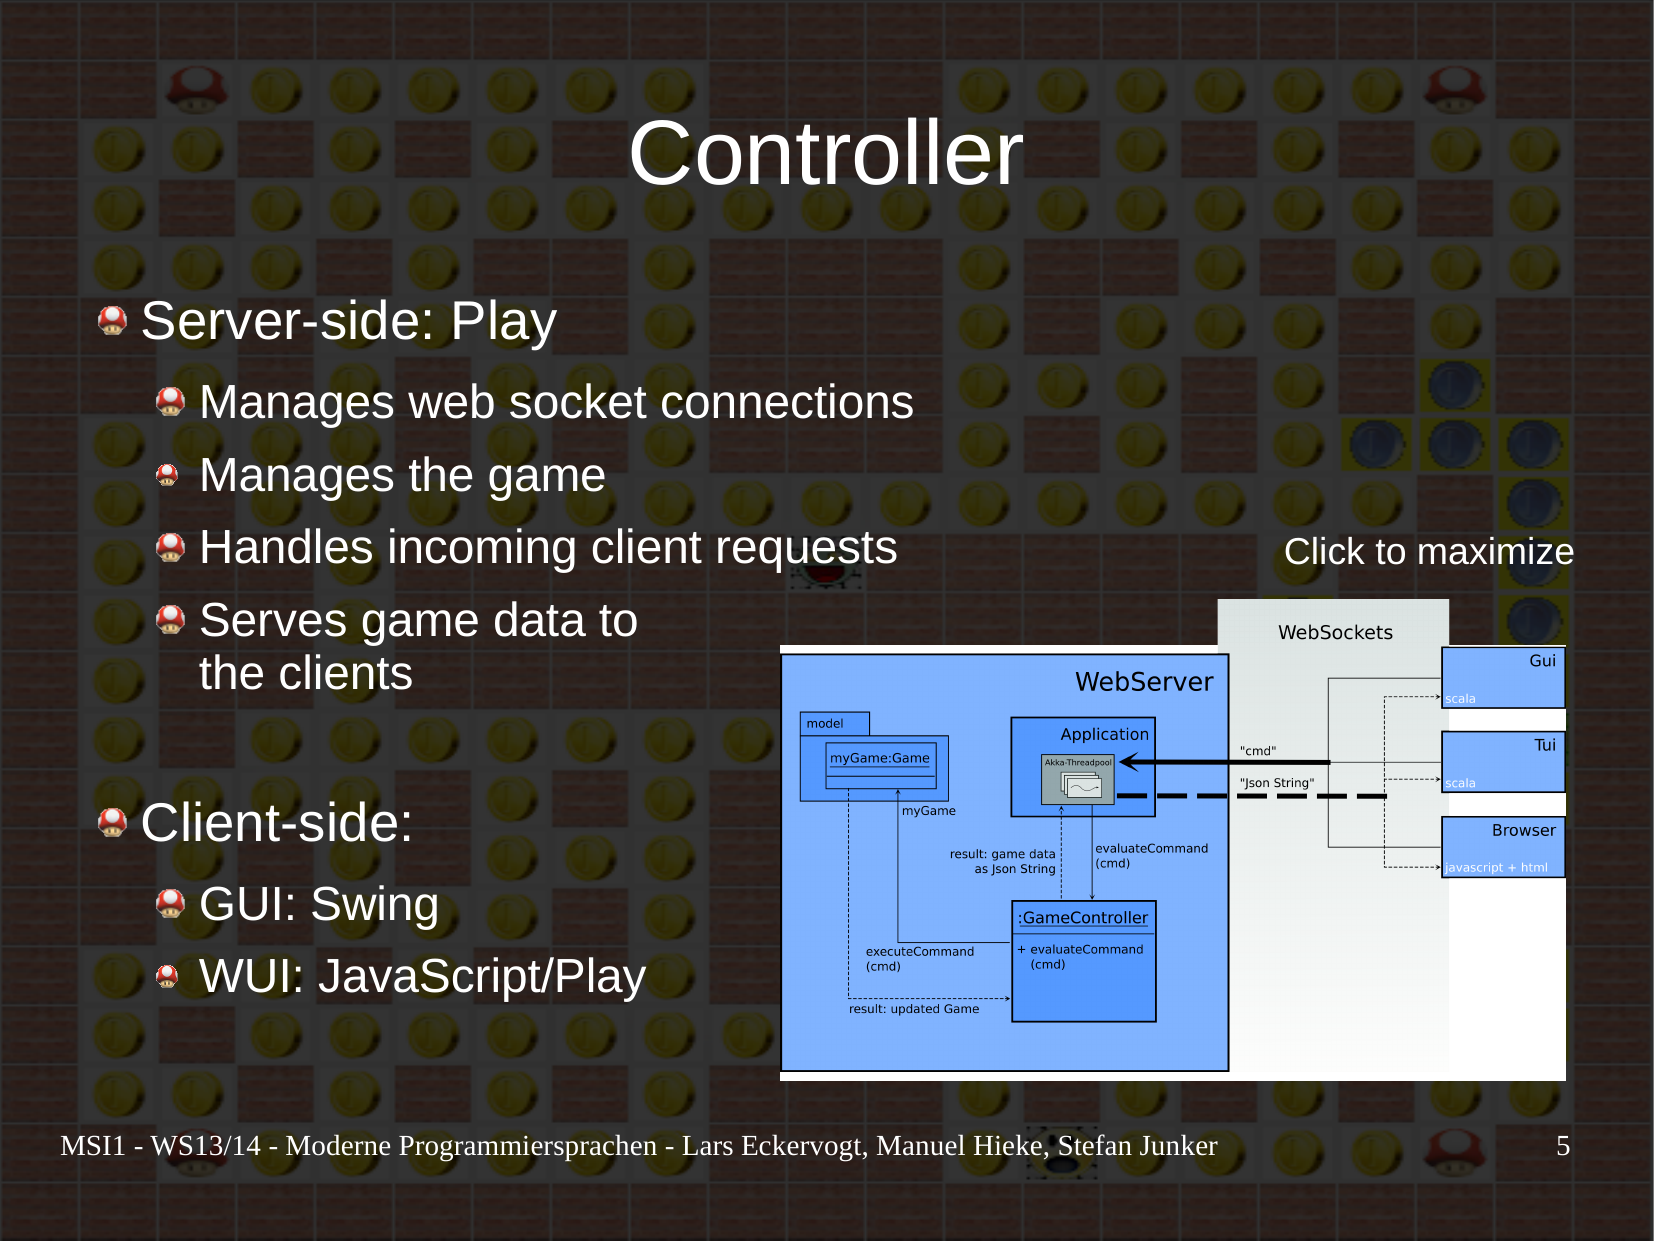

# Controller
Server-side: Play
Manages web socket connections
Manages the game
Handles incoming client requests
Serves game data to
the clients
Client-side:
GUI: Swing
WUI: JavaScript/Play
Click to maximize
MSI1 - WS13/14 - Moderne Programmiersprachen - Lars Eckervogt, Manuel Hieke, Stefan Junker
5